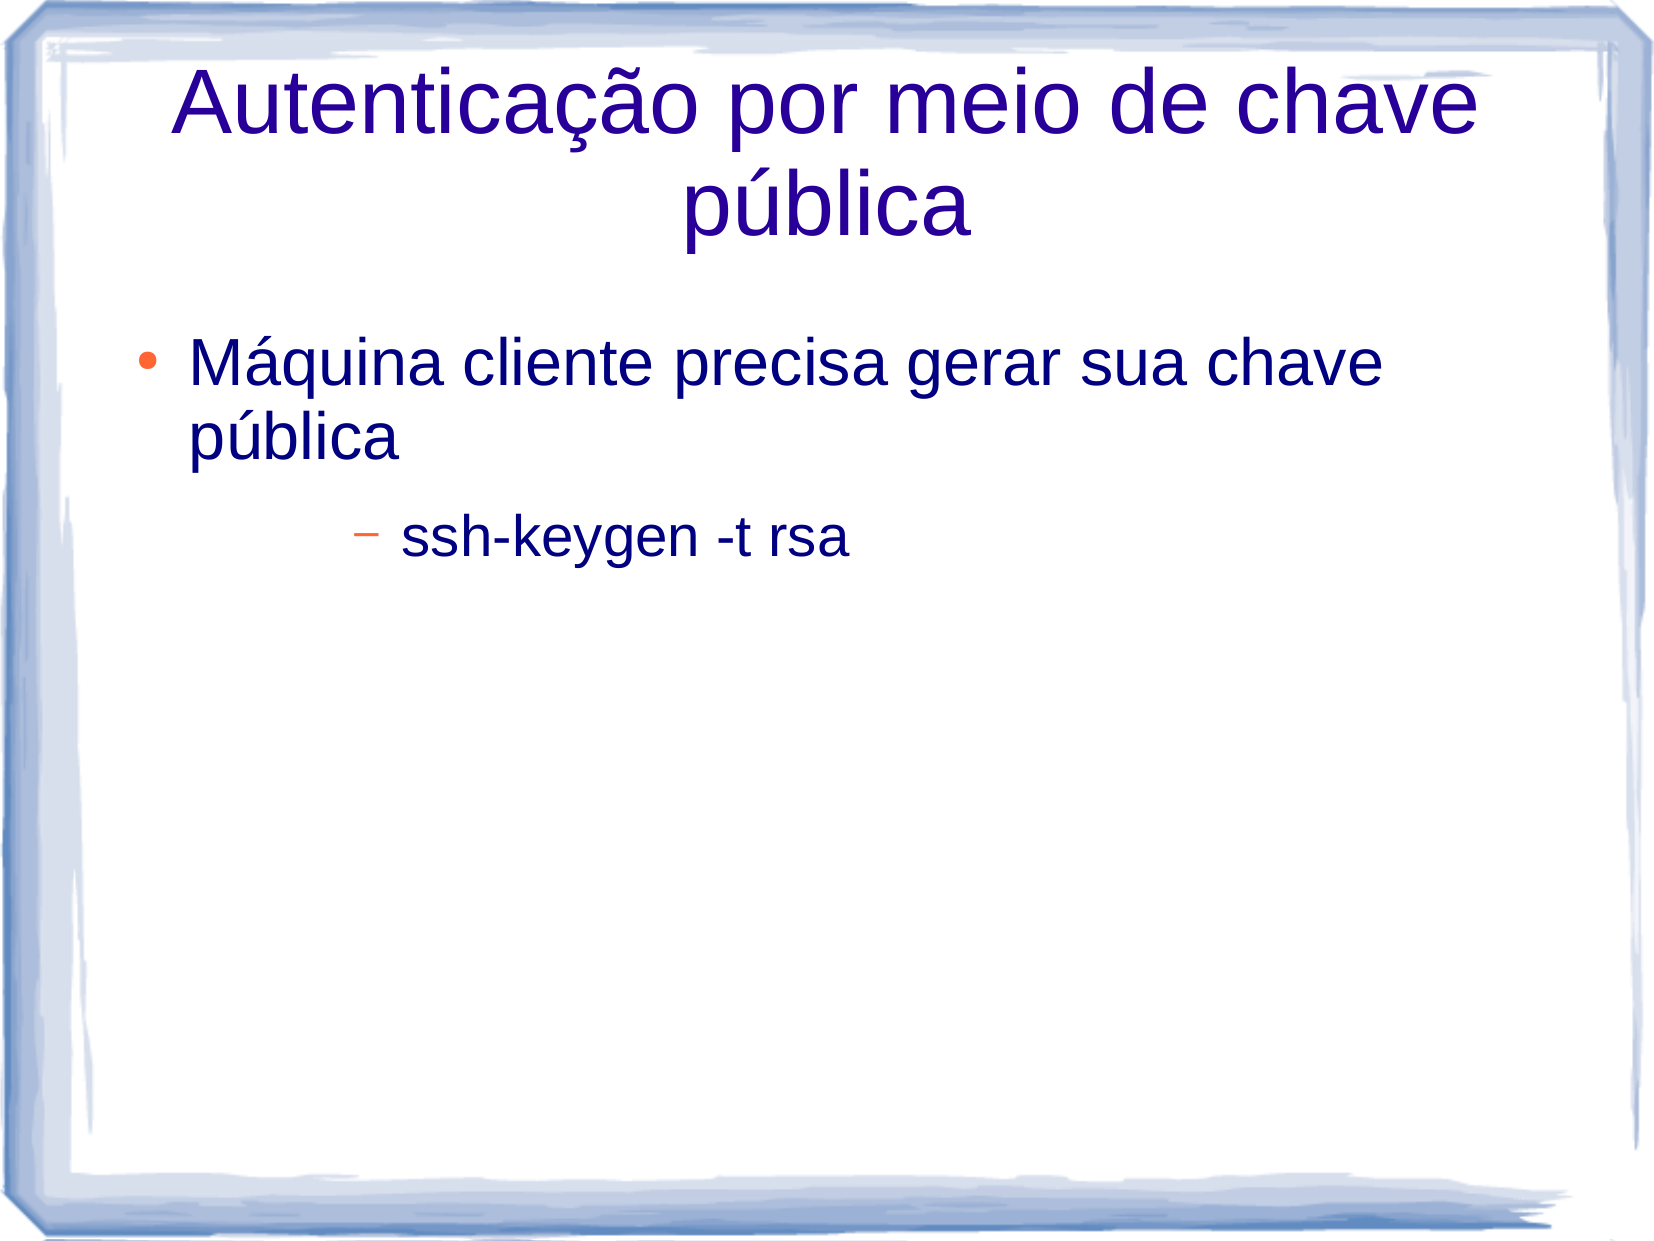

# Autenticação por meio de chave pública
Máquina cliente precisa gerar sua chave pública
ssh-keygen -t rsa